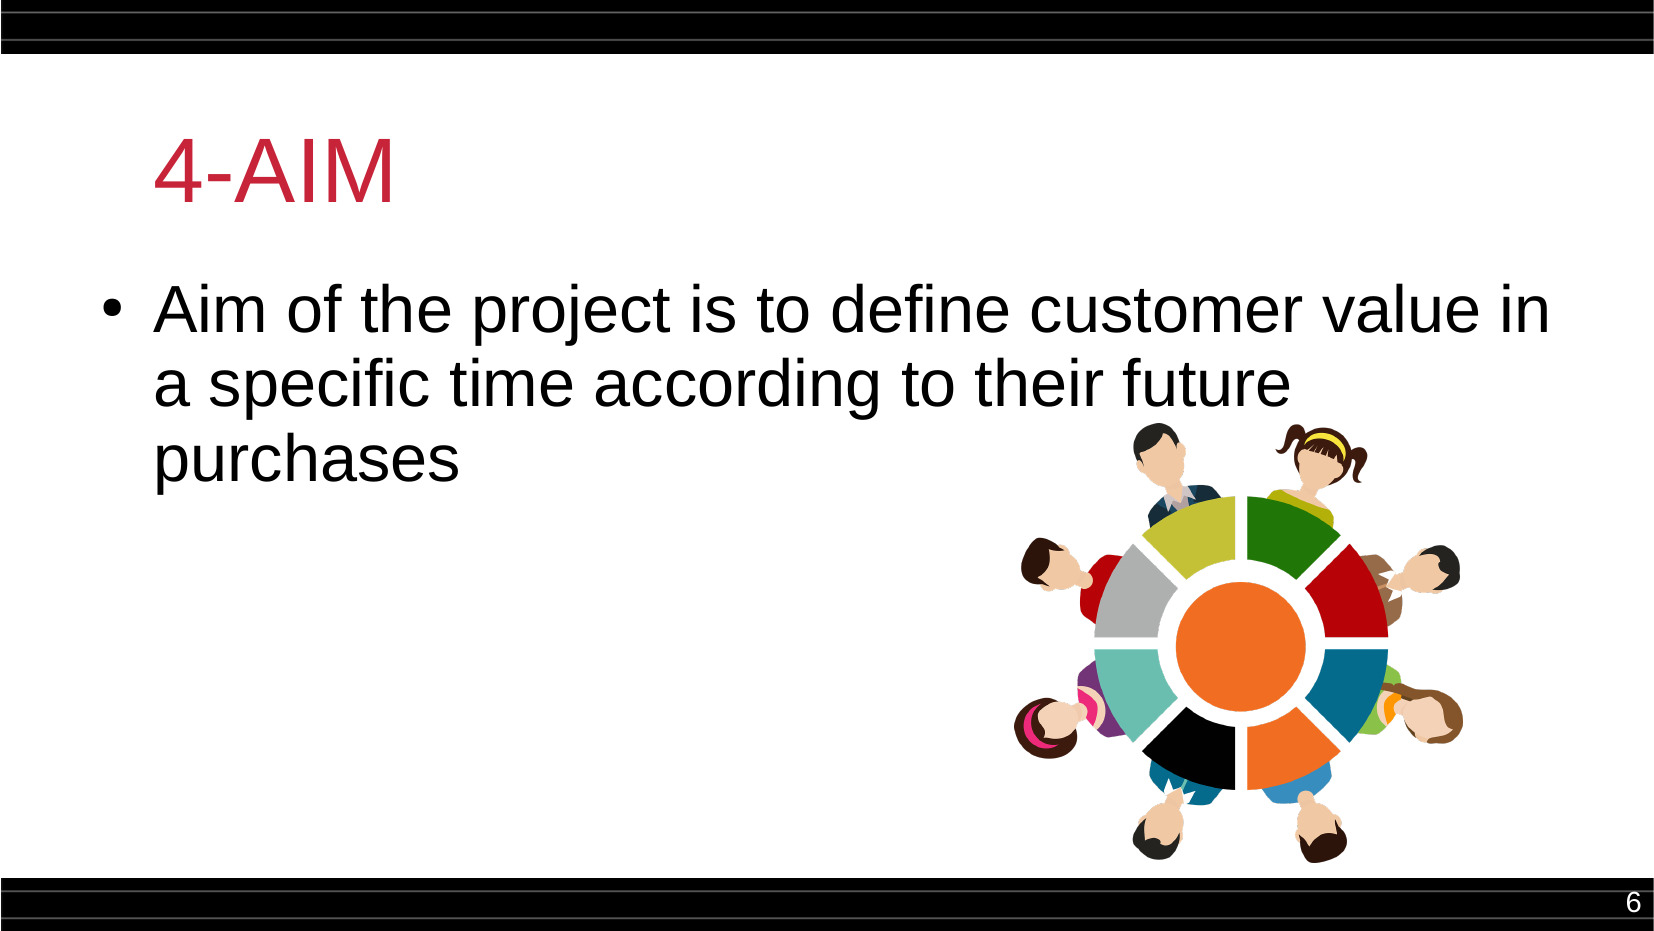

# 4-AIM
Aim of the project is to define customer value in a specific time according to their future purchases